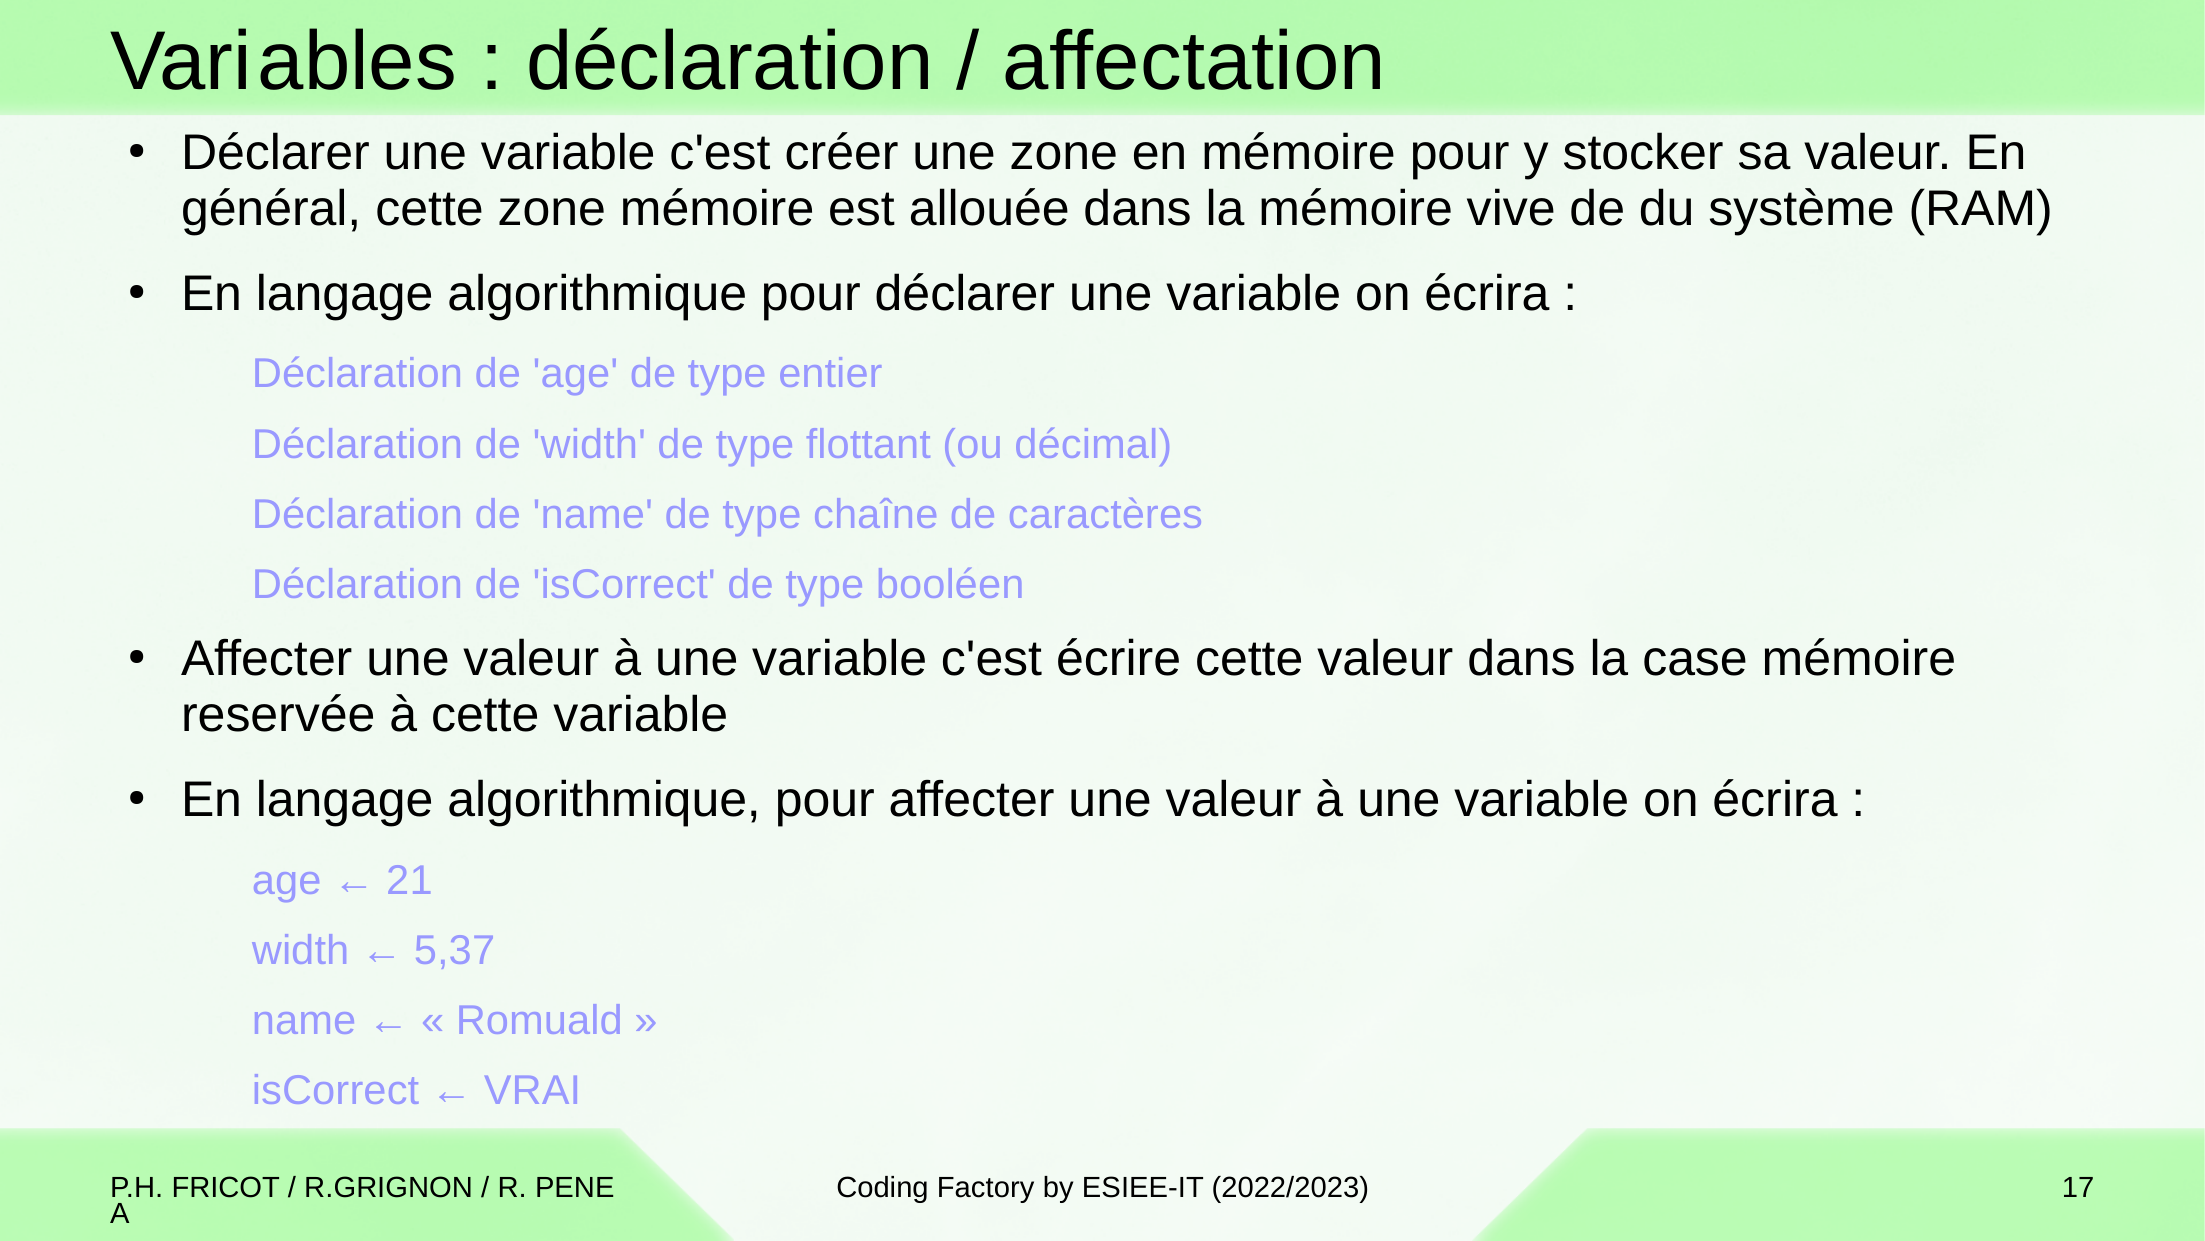

# Vari	ables : déclaration / affectation
Déclarer une variable c'est créer une zone en mémoire pour y stocker sa valeur. En général, cette zone mémoire est allouée dans la mémoire vive de du système (RAM)
En langage algorithmique pour déclarer une variable on écrira :
Déclaration de 'age' de type entier
Déclaration de 'width' de type flottant (ou décimal)
Déclaration de 'name' de type chaîne de caractères
Déclaration de 'isCorrect' de type booléen
Affecter une valeur à une variable c'est écrire cette valeur dans la case mémoire reservée à cette variable
En langage algorithmique, pour affecter une valeur à une variable on écrira :
age ← 21
width ← 5,37
name ← « Romuald »
isCorrect ← VRAI
P.H. FRICOT / R.GRIGNON / R. PENEA
Coding Factory by ESIEE-IT (2022/2023)
17